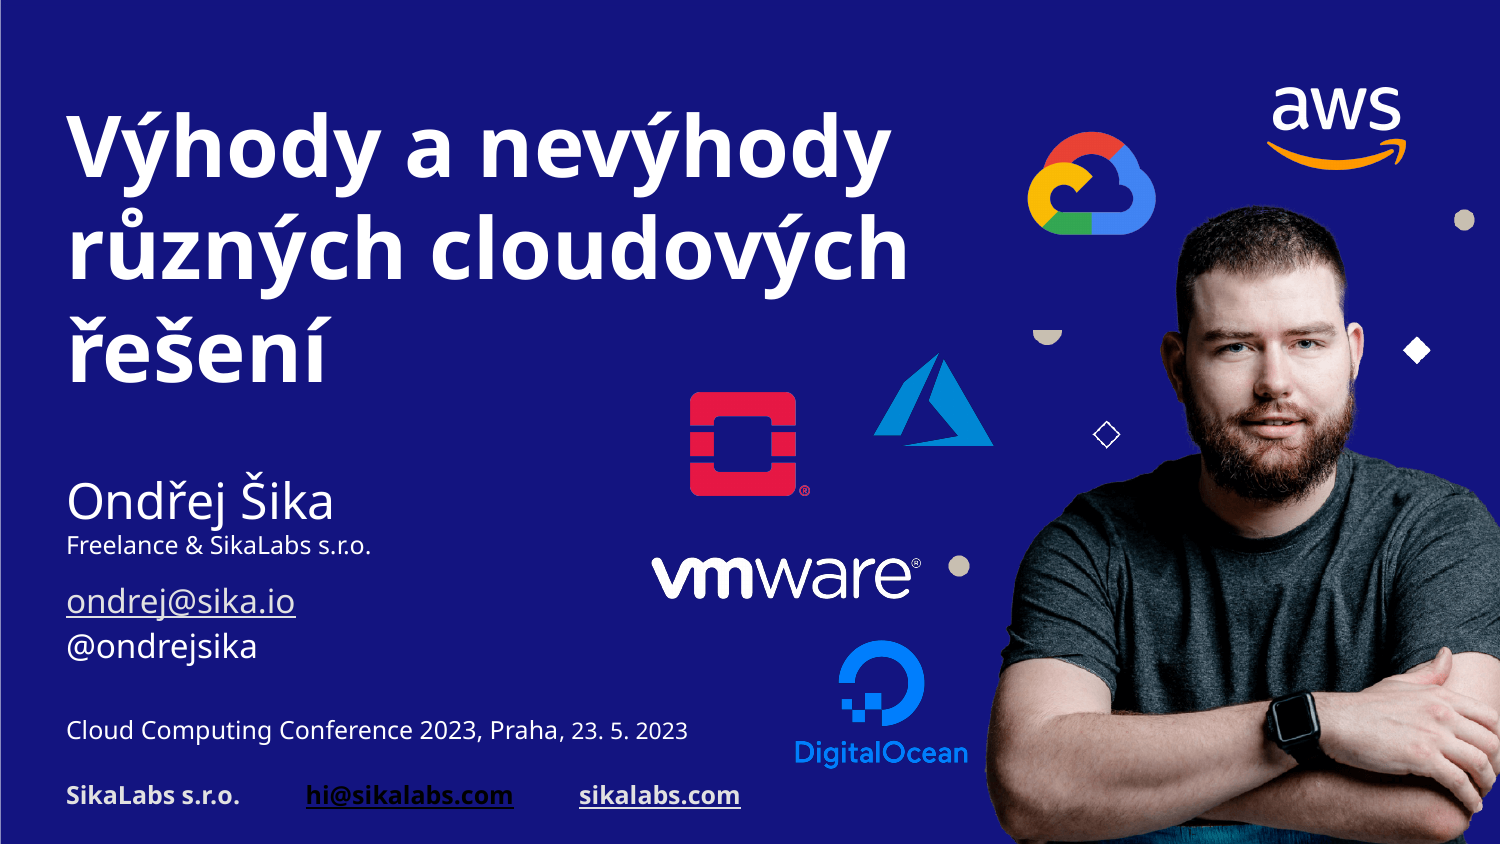

Výhody a nevýhody
různých cloudových
řešení
# Ondřej Šika
Freelance & SikaLabs s.r.o.
ondrej@sika.io
@ondrejsika
Cloud Computing Conference 2023, Praha, 23. 5. 2023